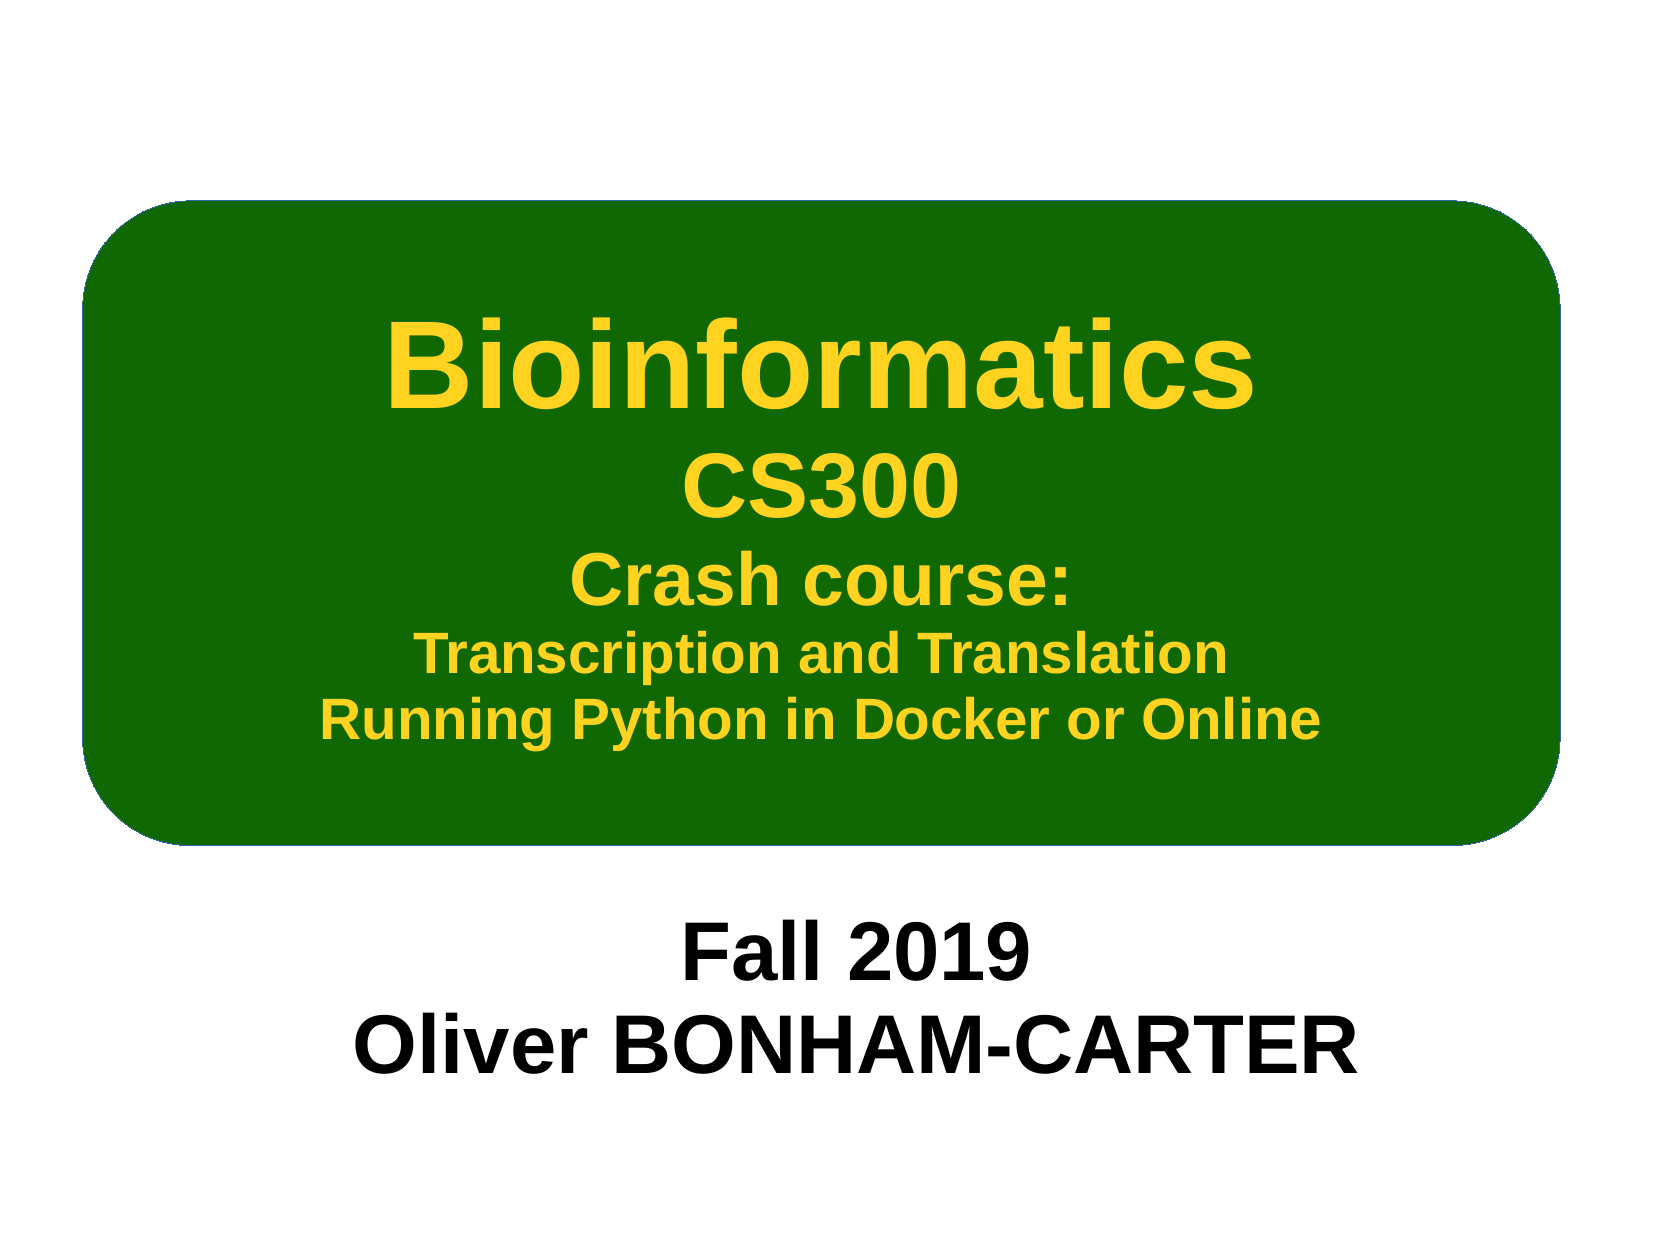

Bioinformatics
CS300
Crash course:
Transcription and Translation
Running Python in Docker or Online
Fall 2019
Oliver BONHAM-CARTER